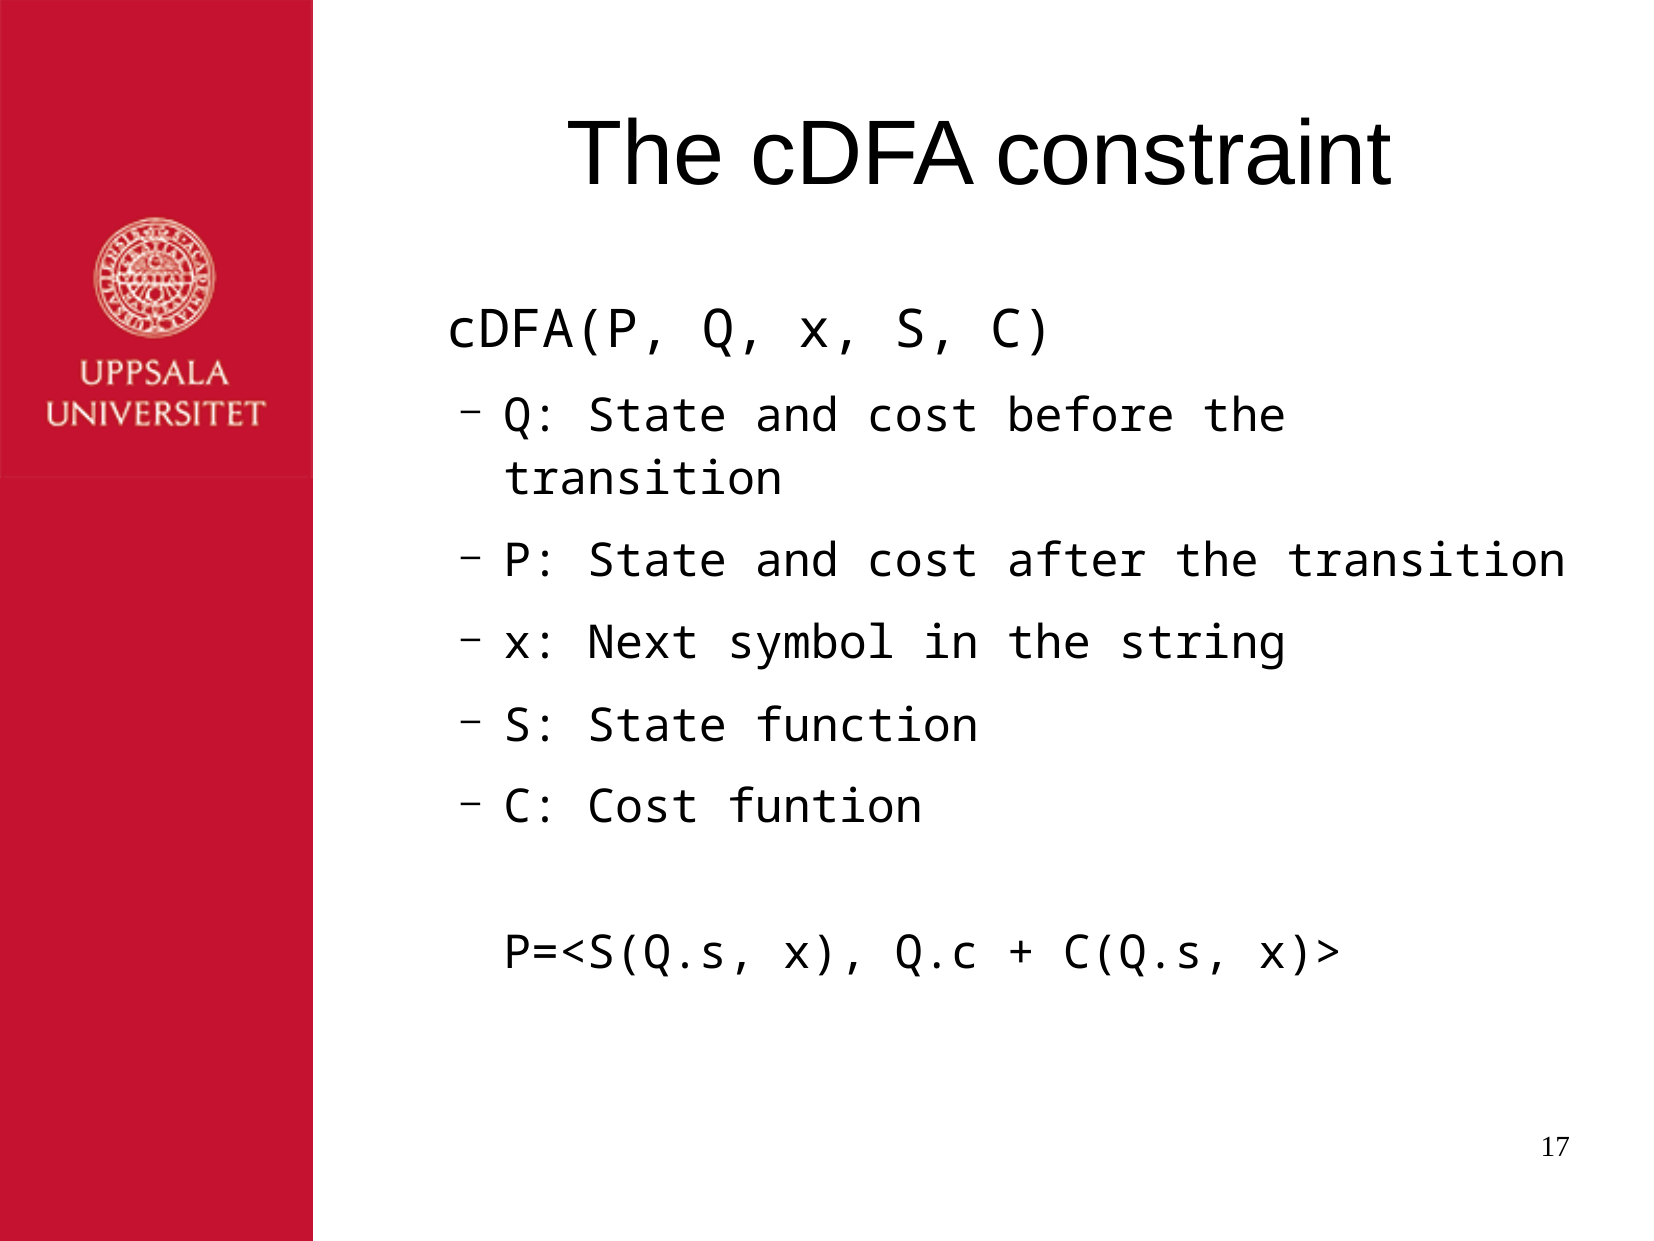

# The cDFA constraint
cDFA(P, Q, x, S, C)
Q: State and cost before the transition
P: State and cost after the transition
x: Next symbol in the string
S: State function
C: Cost funtion
P=<S(Q.s, x), Q.c + C(Q.s, x)>
17